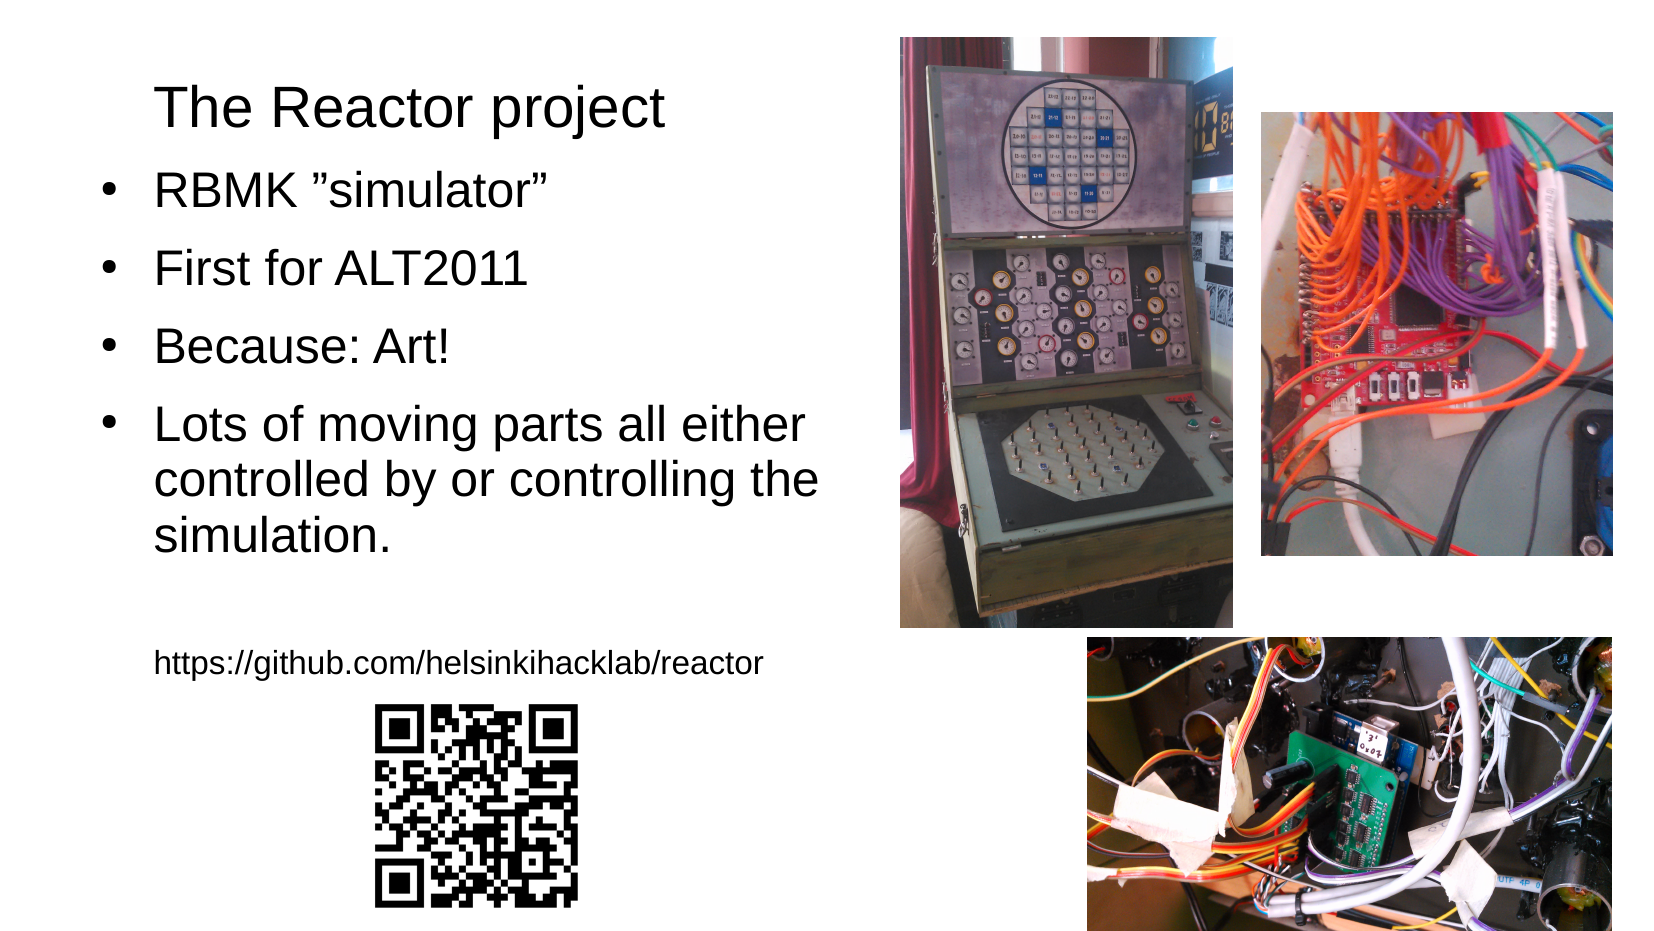

# The Reactor project
RBMK ”simulator”
First for ALT2011
Because: Art!
Lots of moving parts all either controlled by or controlling the simulation.
https://github.com/helsinkihacklab/reactor